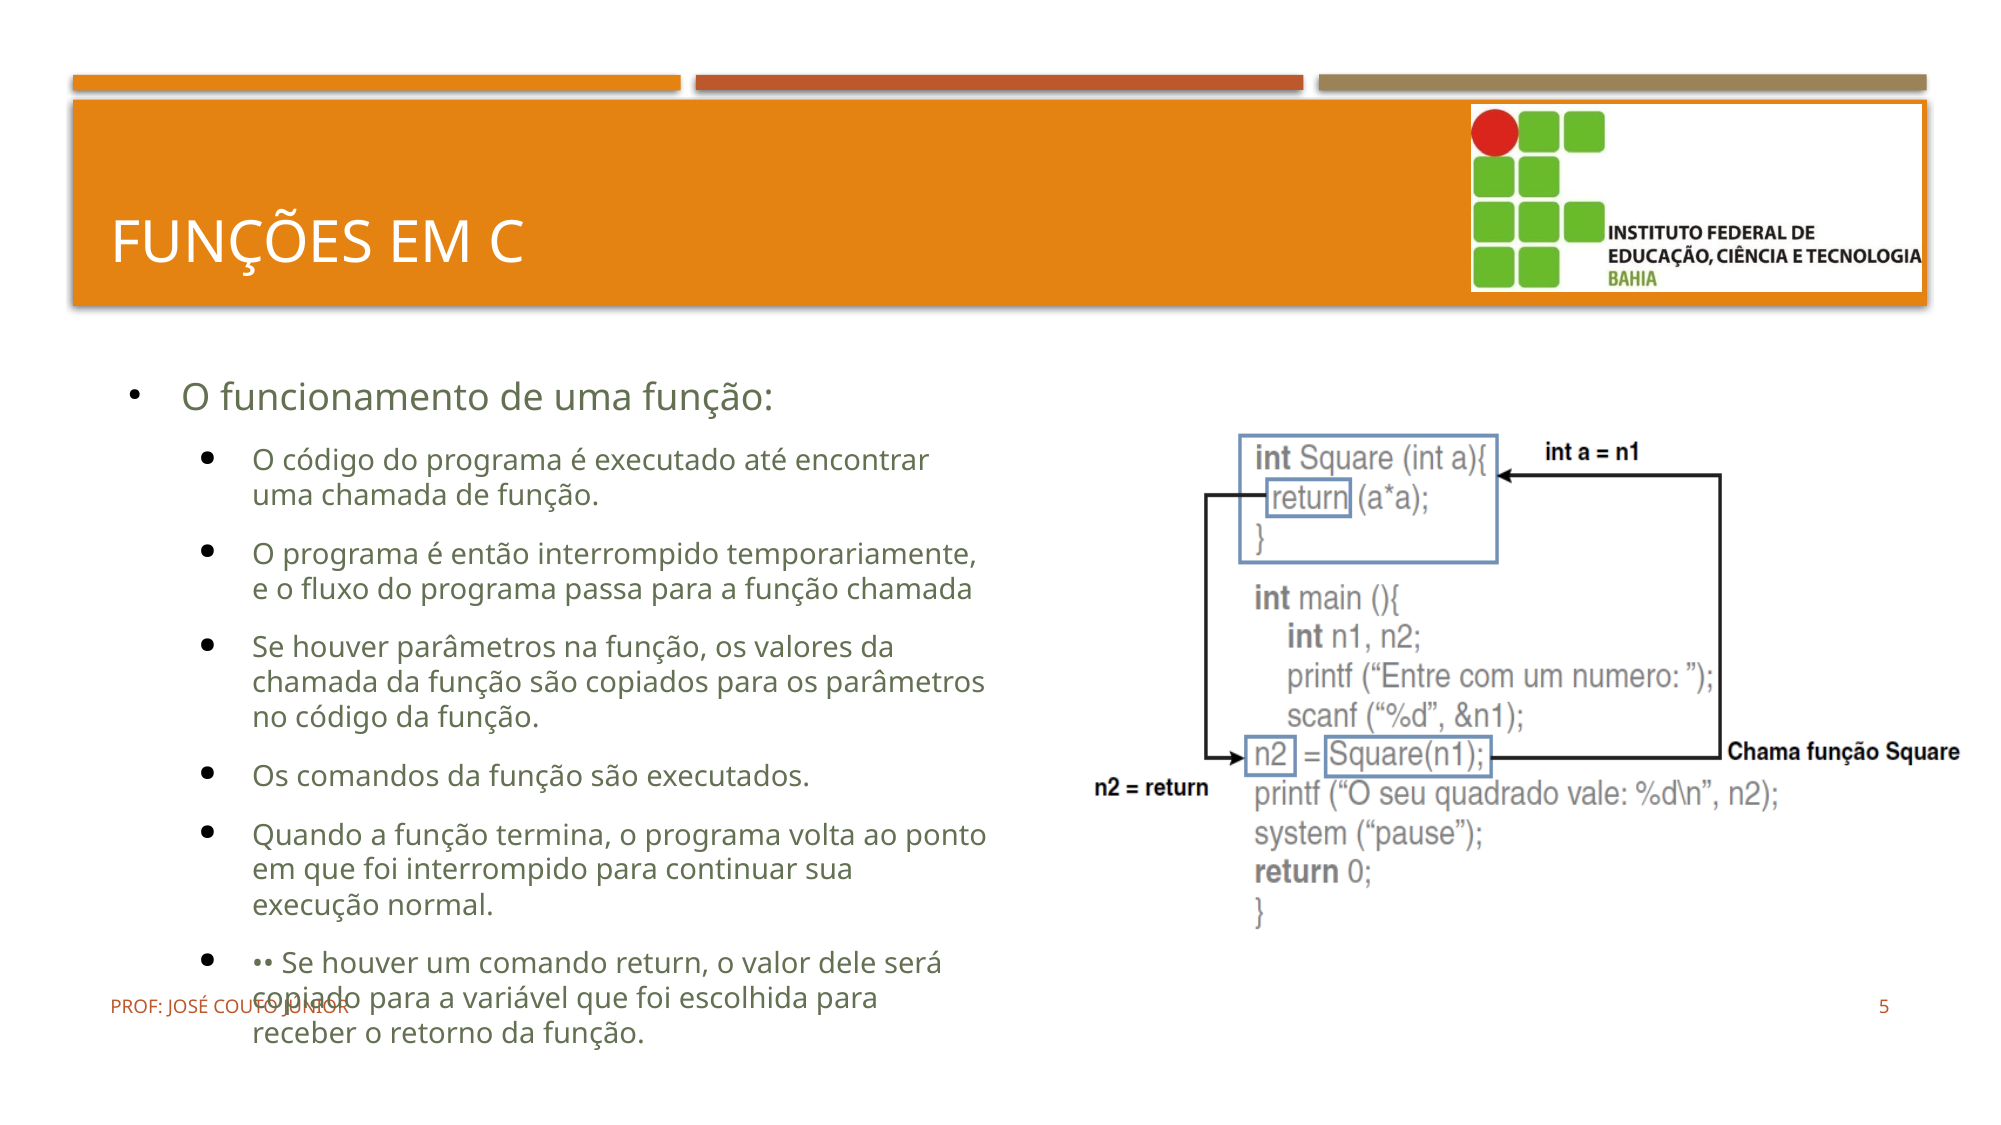

# Funções em C
O funcionamento de uma função:
O código do programa é executado até encontrar uma chamada de função.
O programa é então interrompido temporariamente, e o fluxo do programa passa para a função chamada
Se houver parâmetros na função, os valores da chamada da função são copiados para os parâmetros no código da função.
Os comandos da função são executados.
Quando a função termina, o programa volta ao ponto em que foi interrompido para continuar sua execução normal.
•• Se houver um comando return, o valor dele será copiado para a variável que foi escolhida para receber o retorno da função.
Prof: José Couto Júnior
5